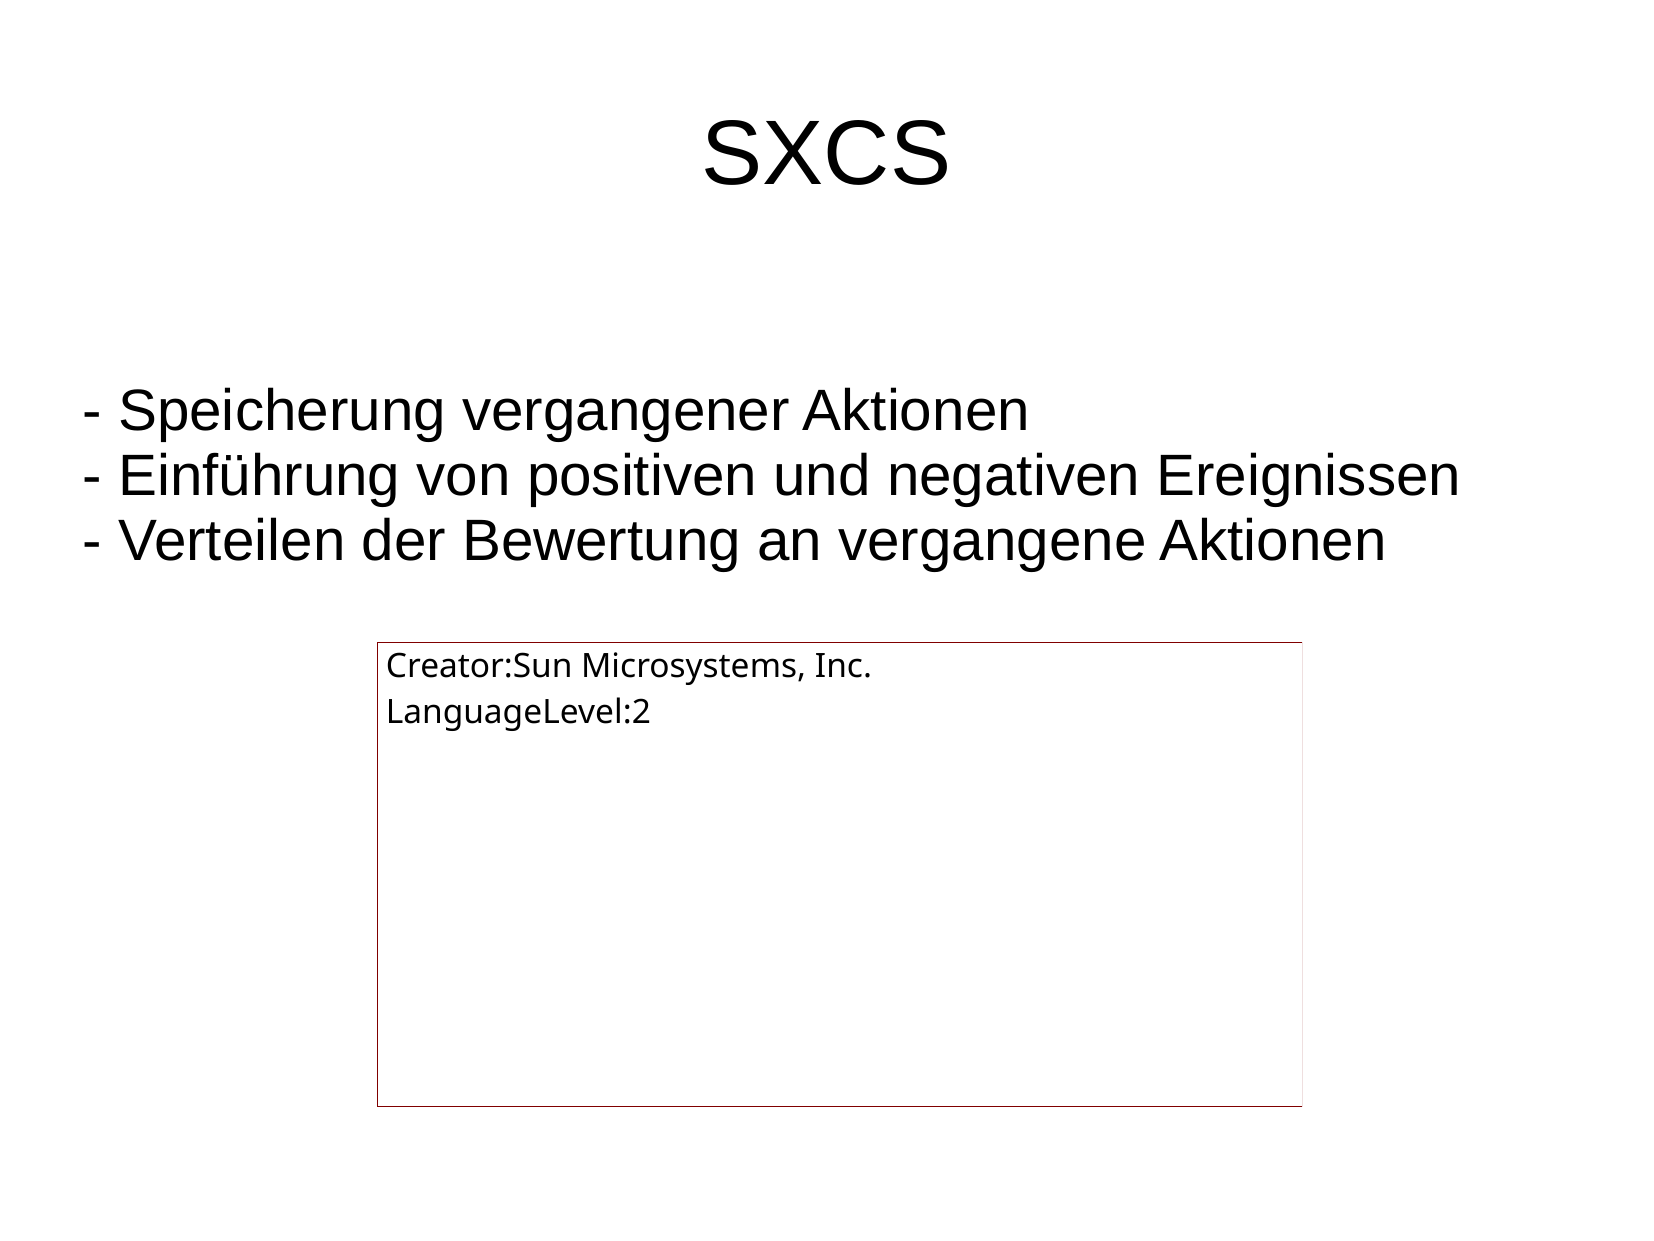

# SXCS
- Speicherung vergangener Aktionen
- Einführung von positiven und negativen Ereignissen
- Verteilen der Bewertung an vergangene Aktionen